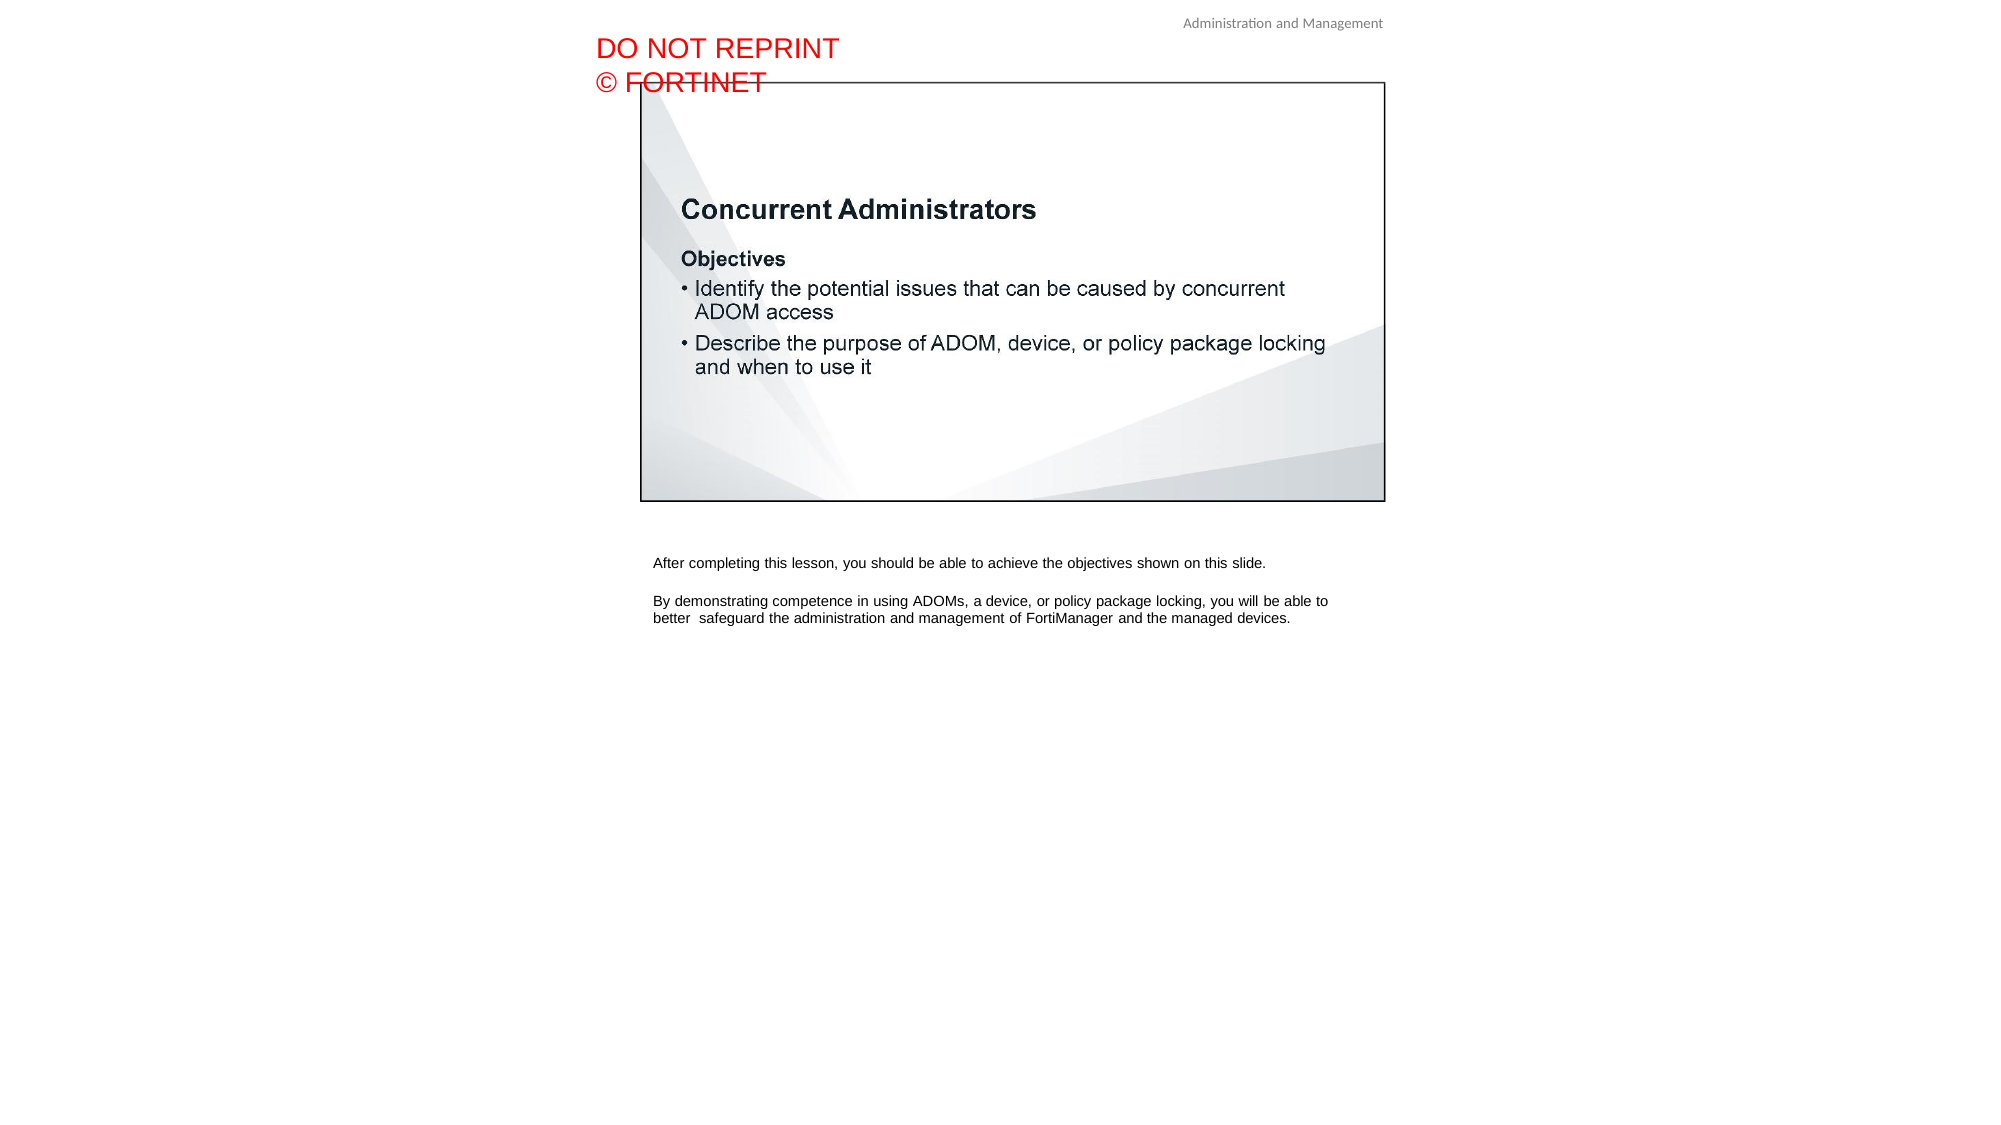

Administration and Management
DO NOT REPRINT
© FORTINET
After completing this lesson, you should be able to achieve the objectives shown on this slide.
By demonstrating competence in using ADOMs, a device, or policy package locking, you will be able to better safeguard the administration and management of FortiManager and the managed devices.
FortiManager 6.2 Study Guide
1